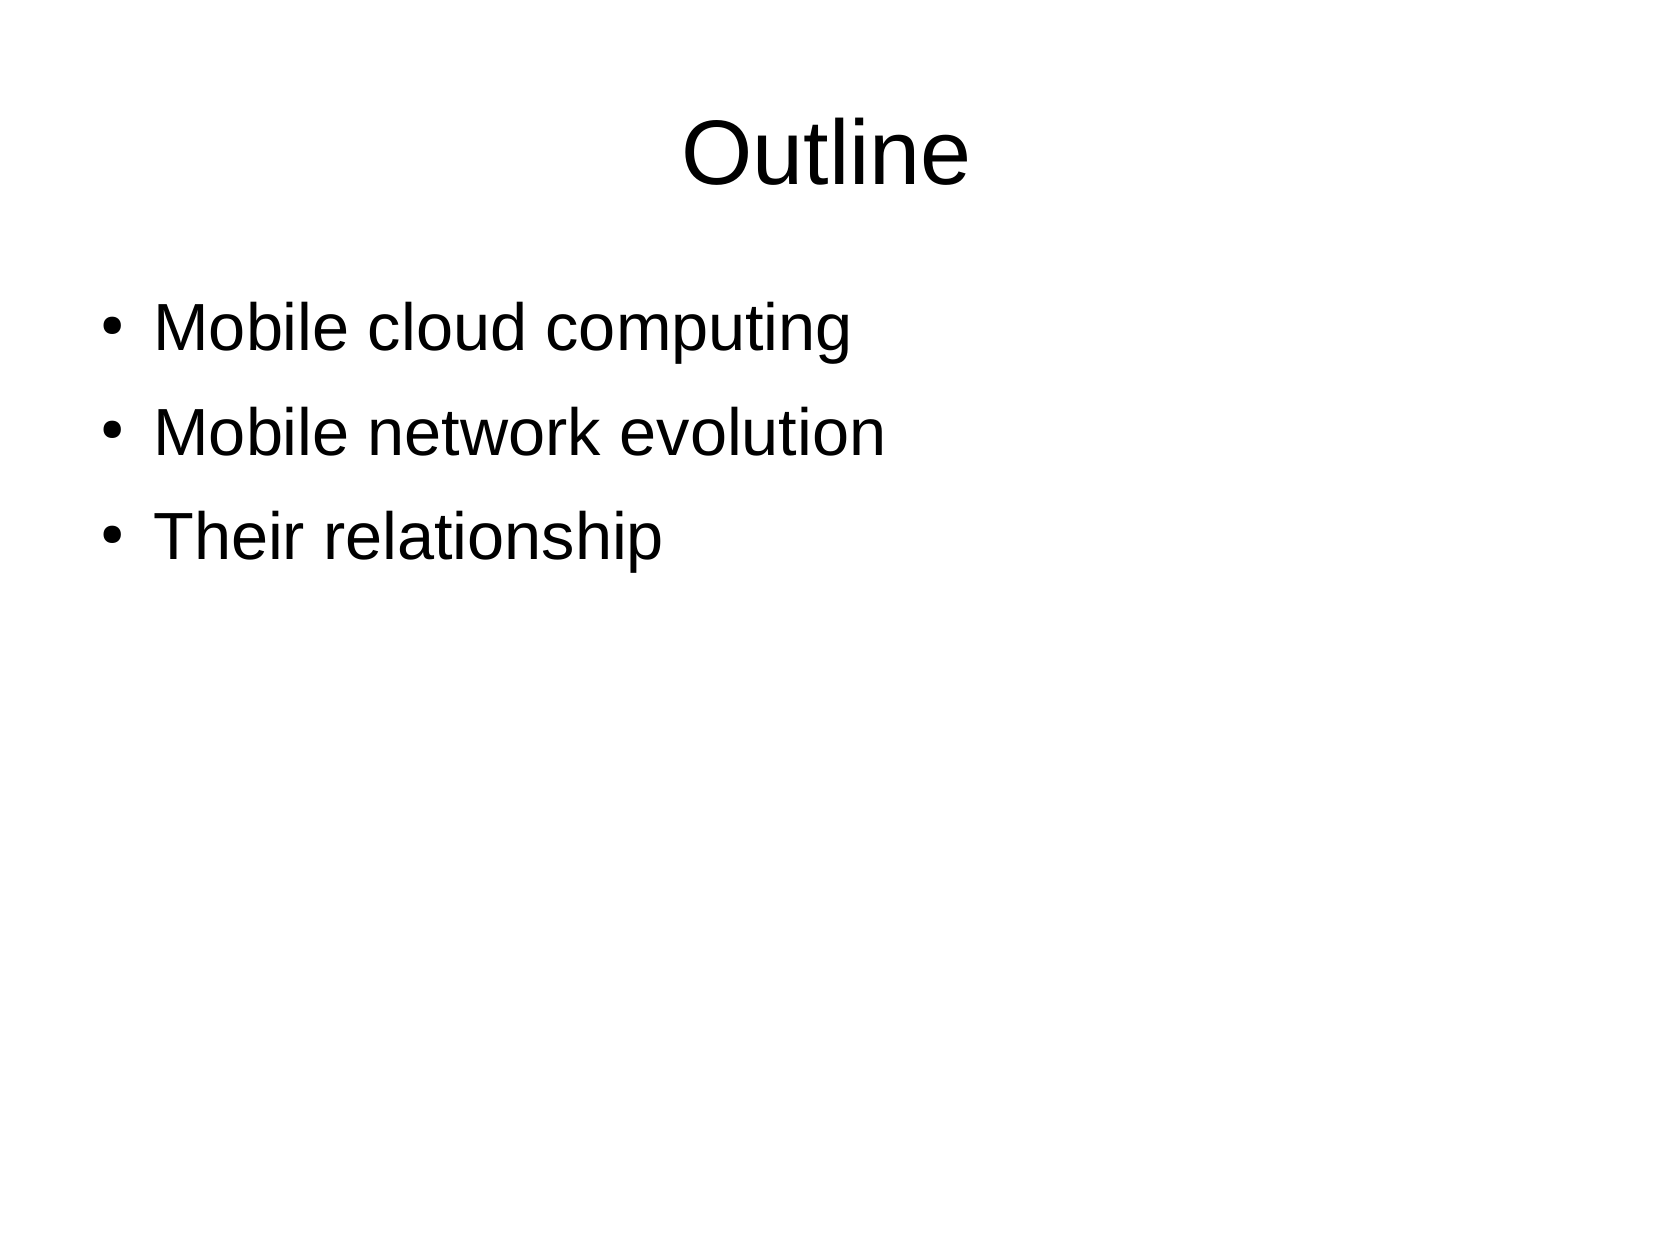

# Outline
Mobile cloud computing
Mobile network evolution
Their relationship